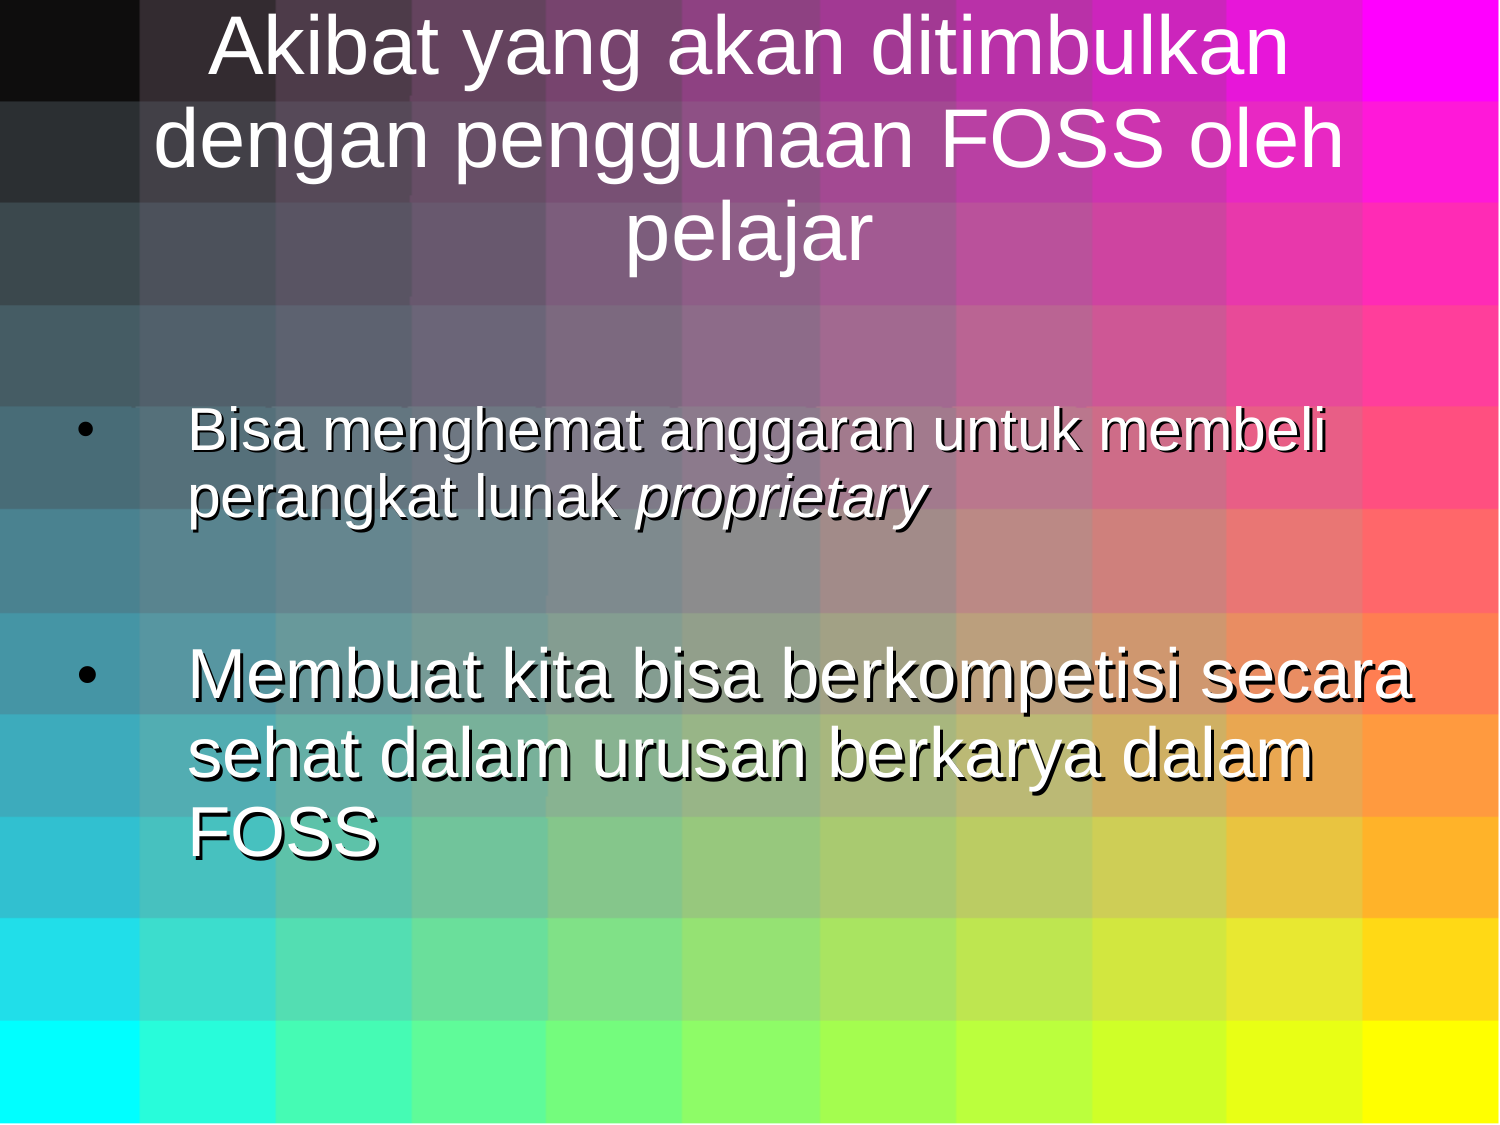

# Akibat yang akan ditimbulkan dengan penggunaan FOSS oleh pelajar
Bisa menghemat anggaran untuk membeli perangkat lunak proprietary
Membuat kita bisa berkompetisi secara sehat dalam urusan berkarya dalam FOSS